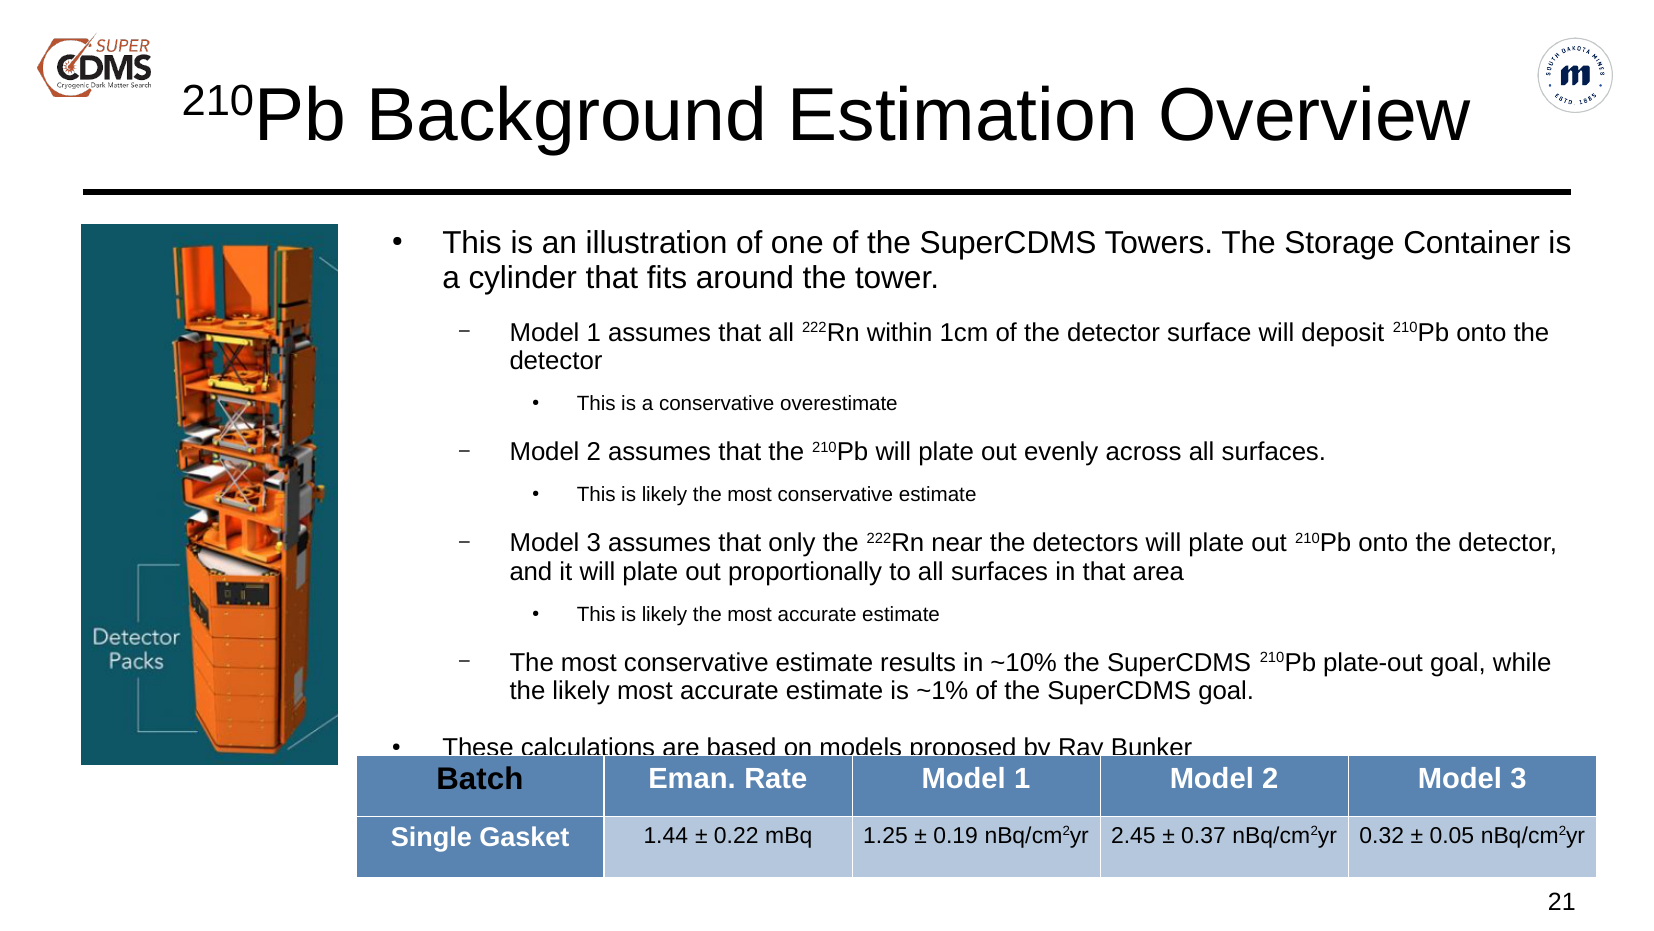

# 210Pb Background Estimation Overview
This is an illustration of one of the SuperCDMS Towers. The Storage Container is a cylinder that fits around the tower.
Model 1 assumes that all 222Rn within 1cm of the detector surface will deposit 210Pb onto the detector
This is a conservative overestimate
Model 2 assumes that the 210Pb will plate out evenly across all surfaces.
This is likely the most conservative estimate
Model 3 assumes that only the 222Rn near the detectors will plate out 210Pb onto the detector, and it will plate out proportionally to all surfaces in that area
This is likely the most accurate estimate
The most conservative estimate results in ~10% the SuperCDMS 210Pb plate-out goal, while the likely most accurate estimate is ~1% of the SuperCDMS goal.
These calculations are based on models proposed by Ray Bunker
| Batch | Eman. Rate | Model 1 | Model 2 | Model 3 |
| --- | --- | --- | --- | --- |
| Single Gasket | 1.44 ± 0.22 mBq | 1.25 ± 0.19 nBq/cm2yr | 2.45 ± 0.37 nBq/cm2yr | 0.32 ± 0.05 nBq/cm2yr |